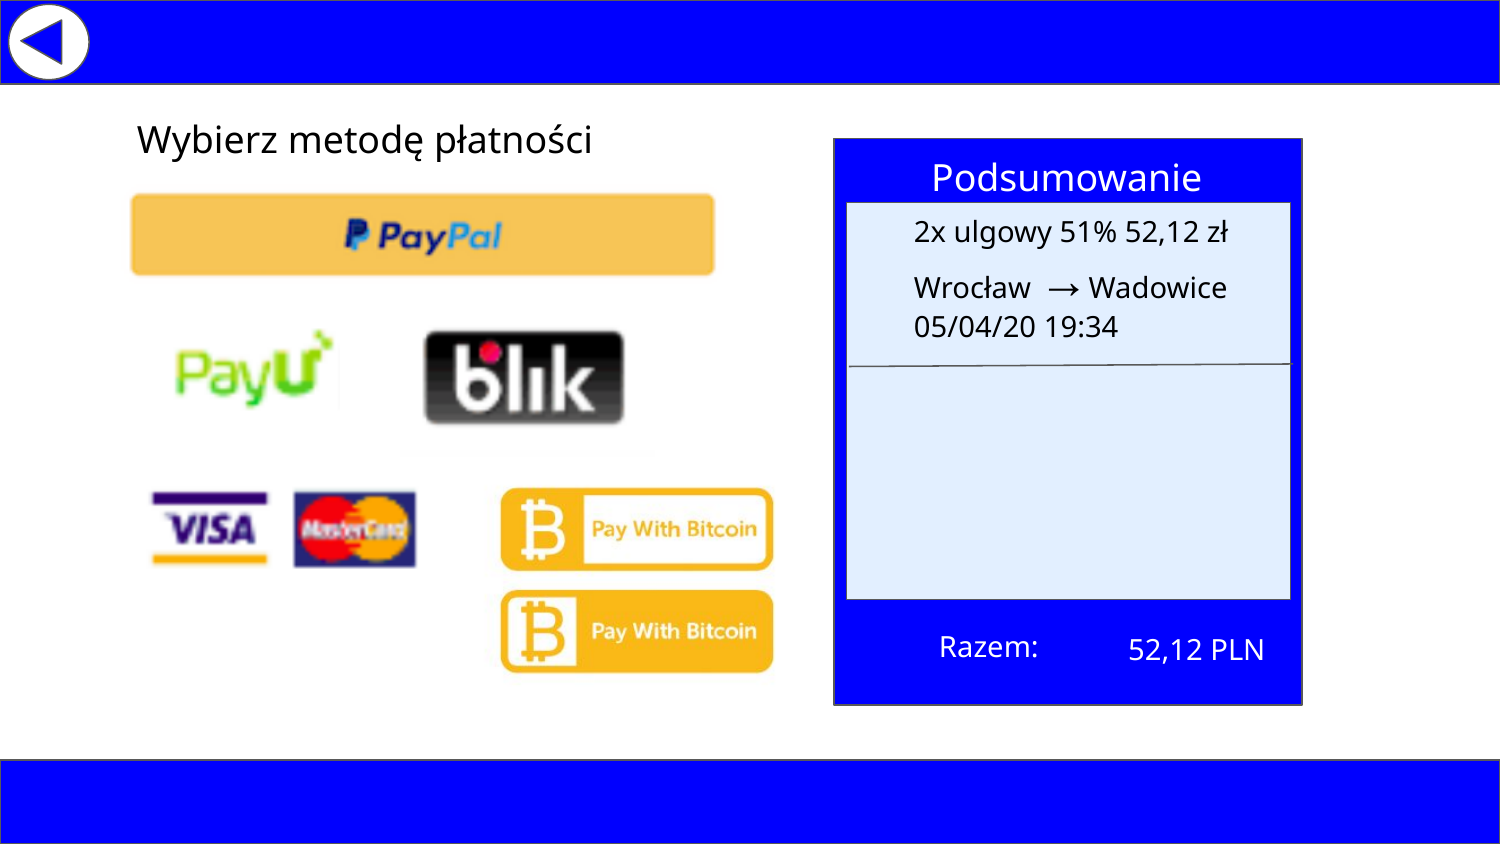

Wybierz metodę płatności
Podsumowanie
 2x ulgowy 51% 52,12 zł
 Wrocław →Wadowice
 05/04/20 19:34
Razem:
52,12 PLN